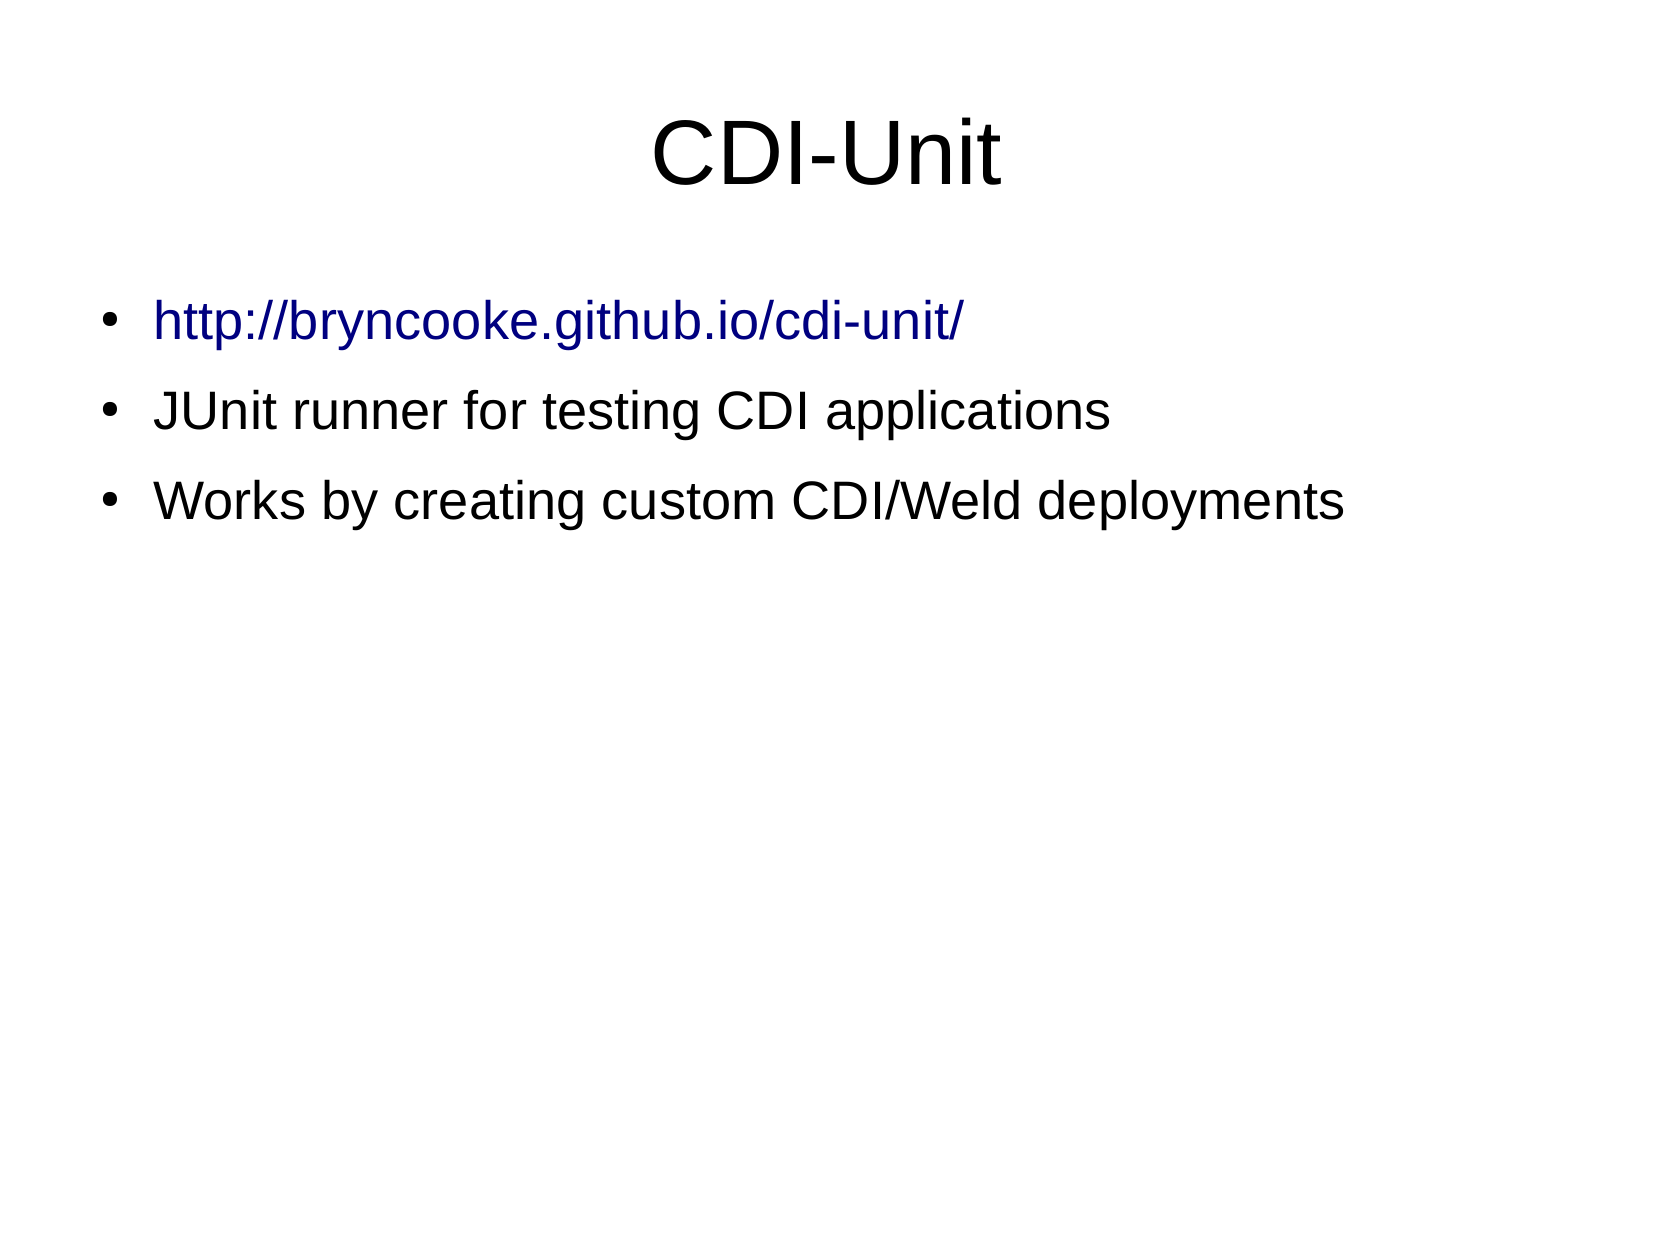

# CDI-Unit
http://bryncooke.github.io/cdi-unit/
JUnit runner for testing CDI applications
Works by creating custom CDI/Weld deployments